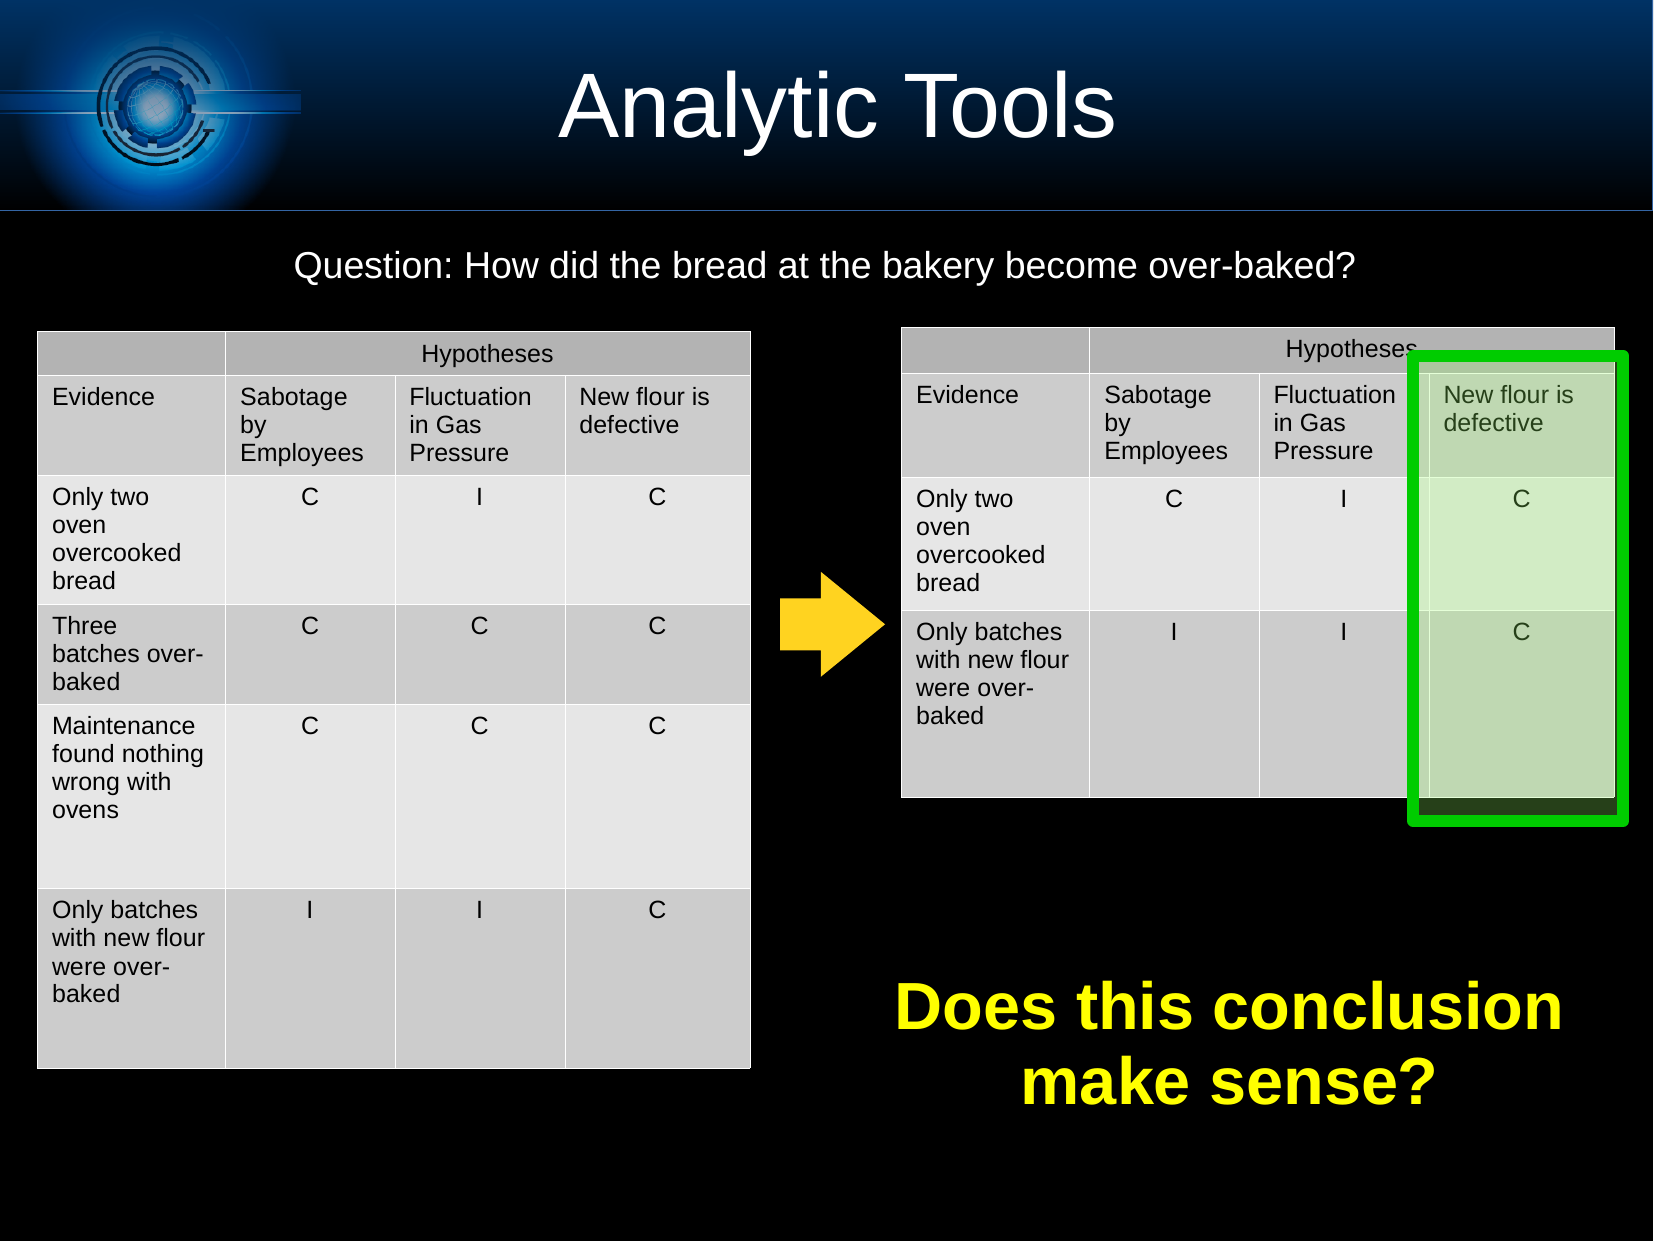

# Analytic Tools
Question: How did the bread at the bakery become over-baked?
| | Hypotheses | | |
| --- | --- | --- | --- |
| Evidence | Sabotage by Employees | Fluctuation in Gas Pressure | New flour is defective |
| Only two oven overcooked bread | C | I | C |
| Only batches with new flour were over-baked | I | I | C |
| | Hypotheses | | |
| --- | --- | --- | --- |
| Evidence | Sabotage by Employees | Fluctuation in Gas Pressure | New flour is defective |
| Only two oven overcooked bread | C | I | C |
| Three batches over-baked | C | C | C |
| Maintenance found nothing wrong with ovens | C | C | C |
| Only batches with new flour were over-baked | I | I | C |
Does this conclusion make sense?